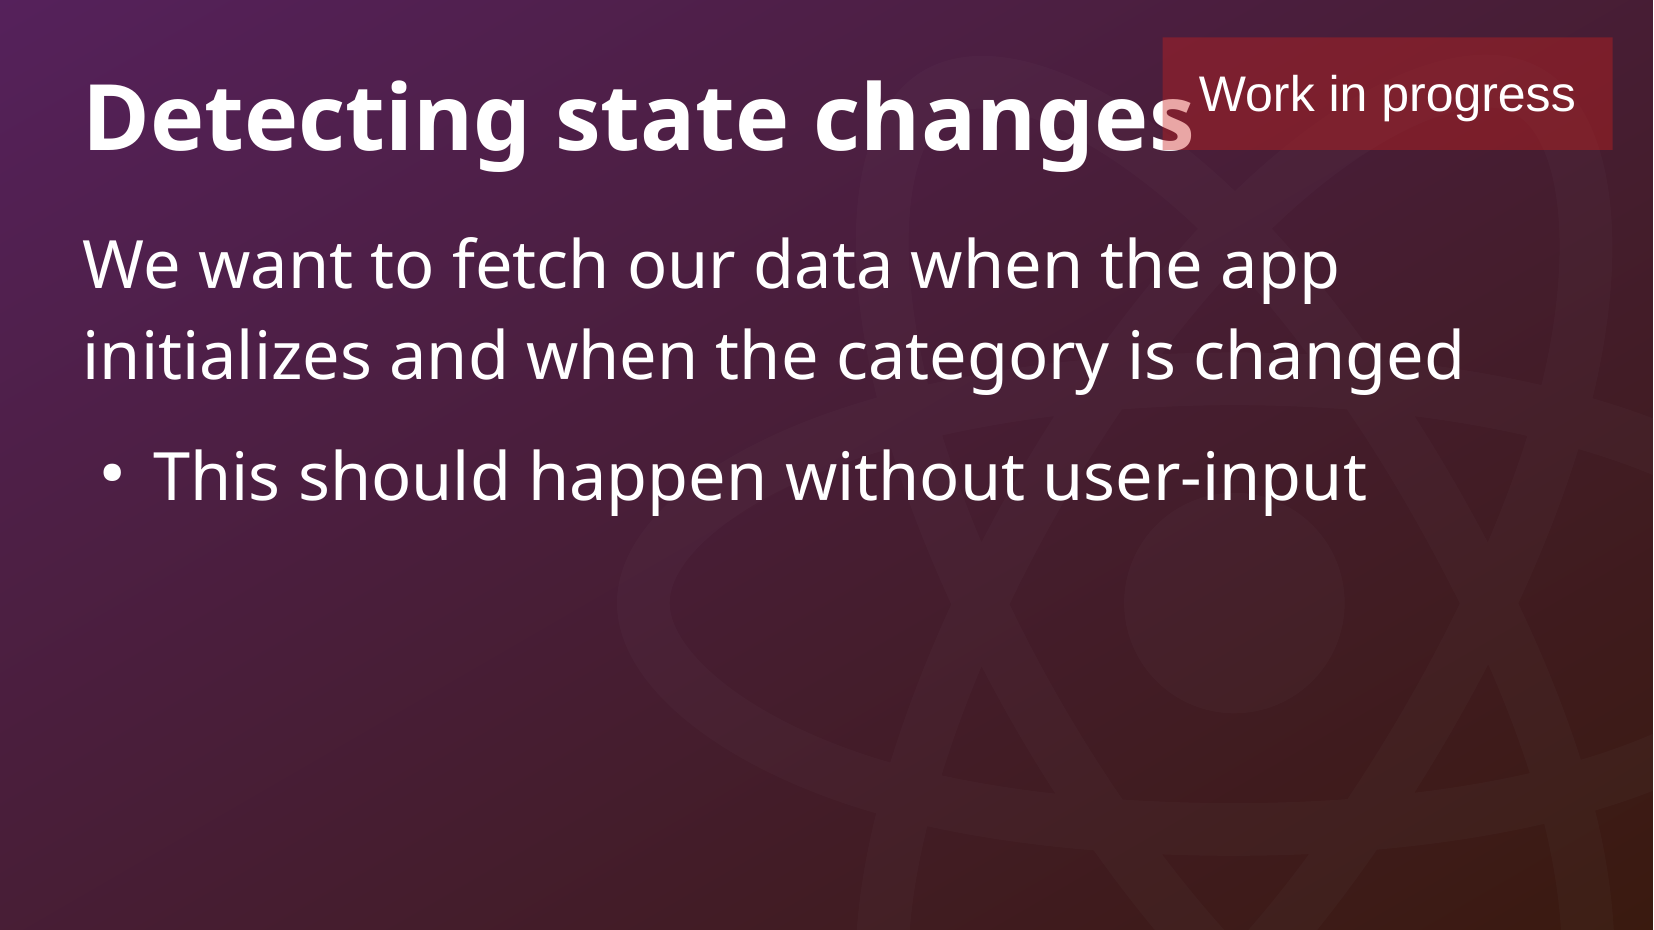

# Detecting state changes
Work in progress
We want to fetch our data when the app initializes and when the category is changed
This should happen without user-input